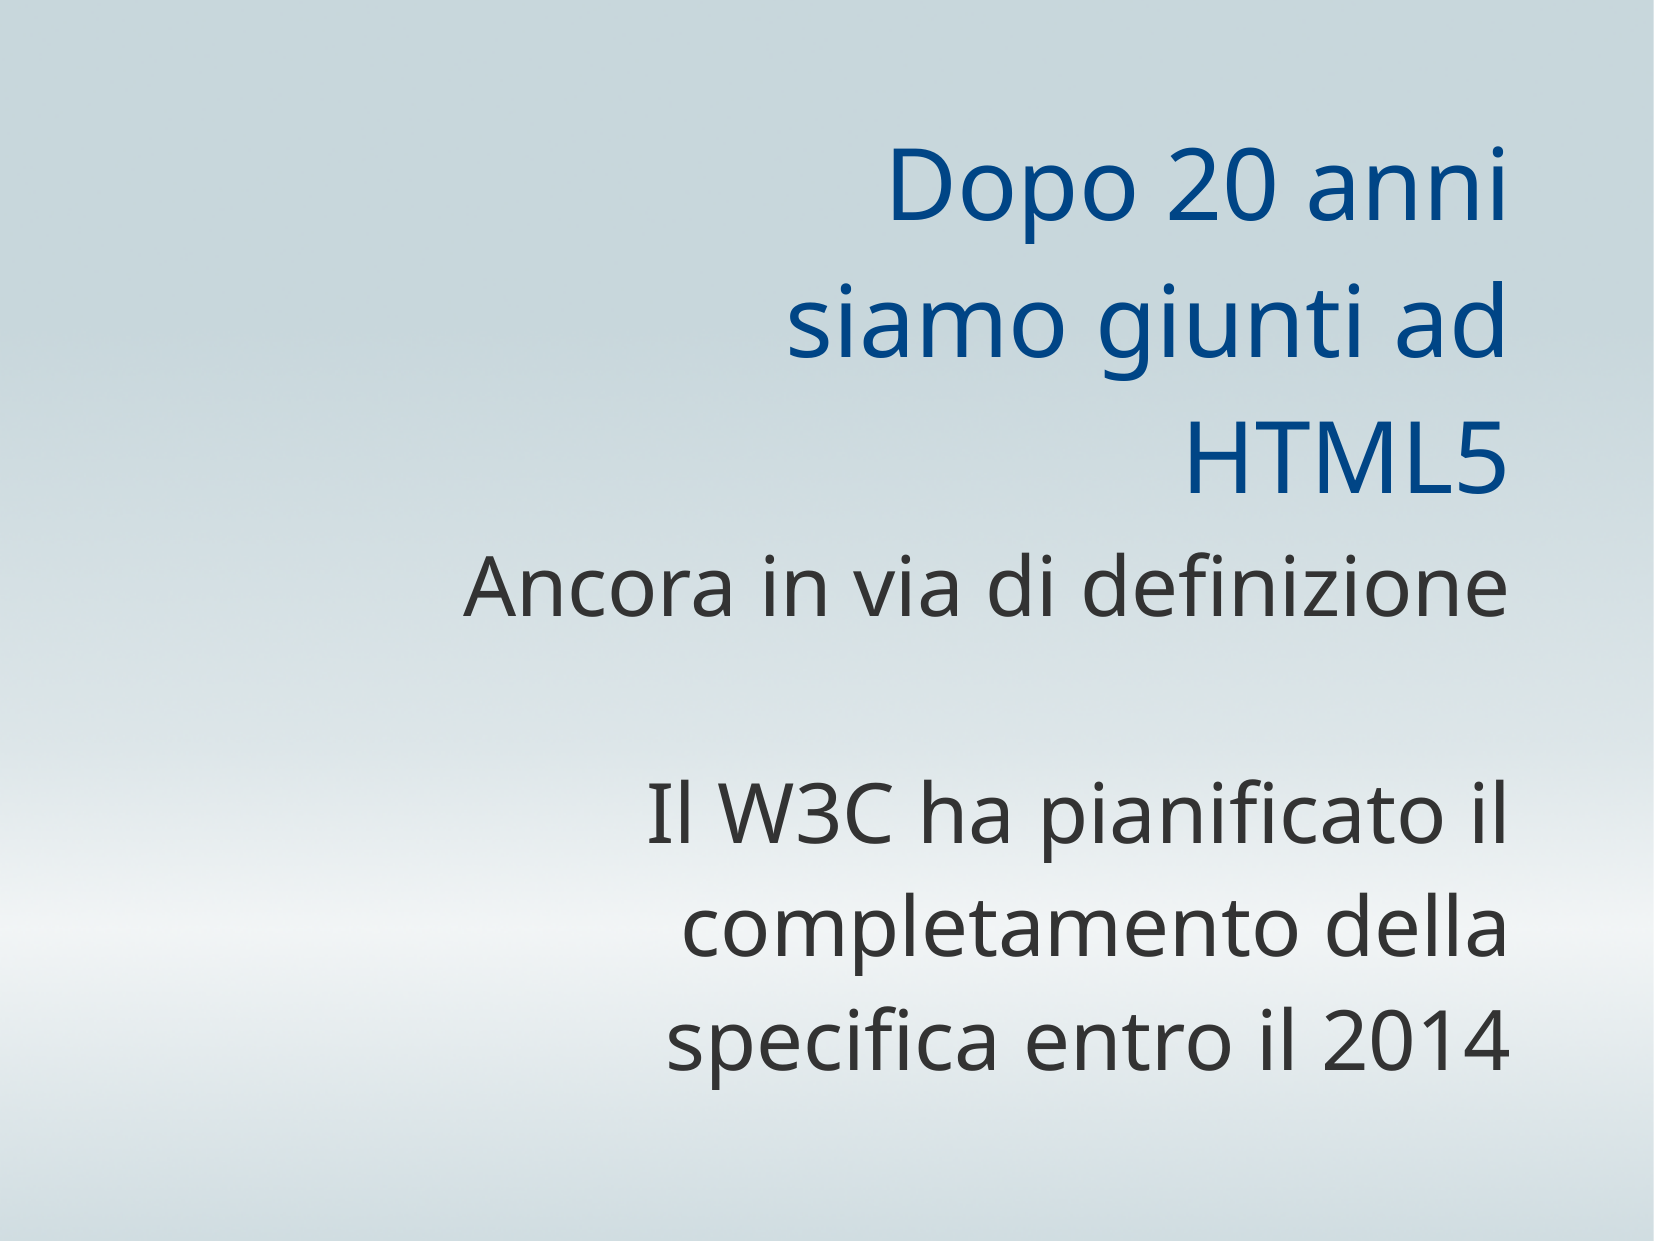

Dopo 20 anni siamo giunti ad HTML5
Ancora in via di definizione
Il W3C ha pianificato il completamento della specifica entro il 2014